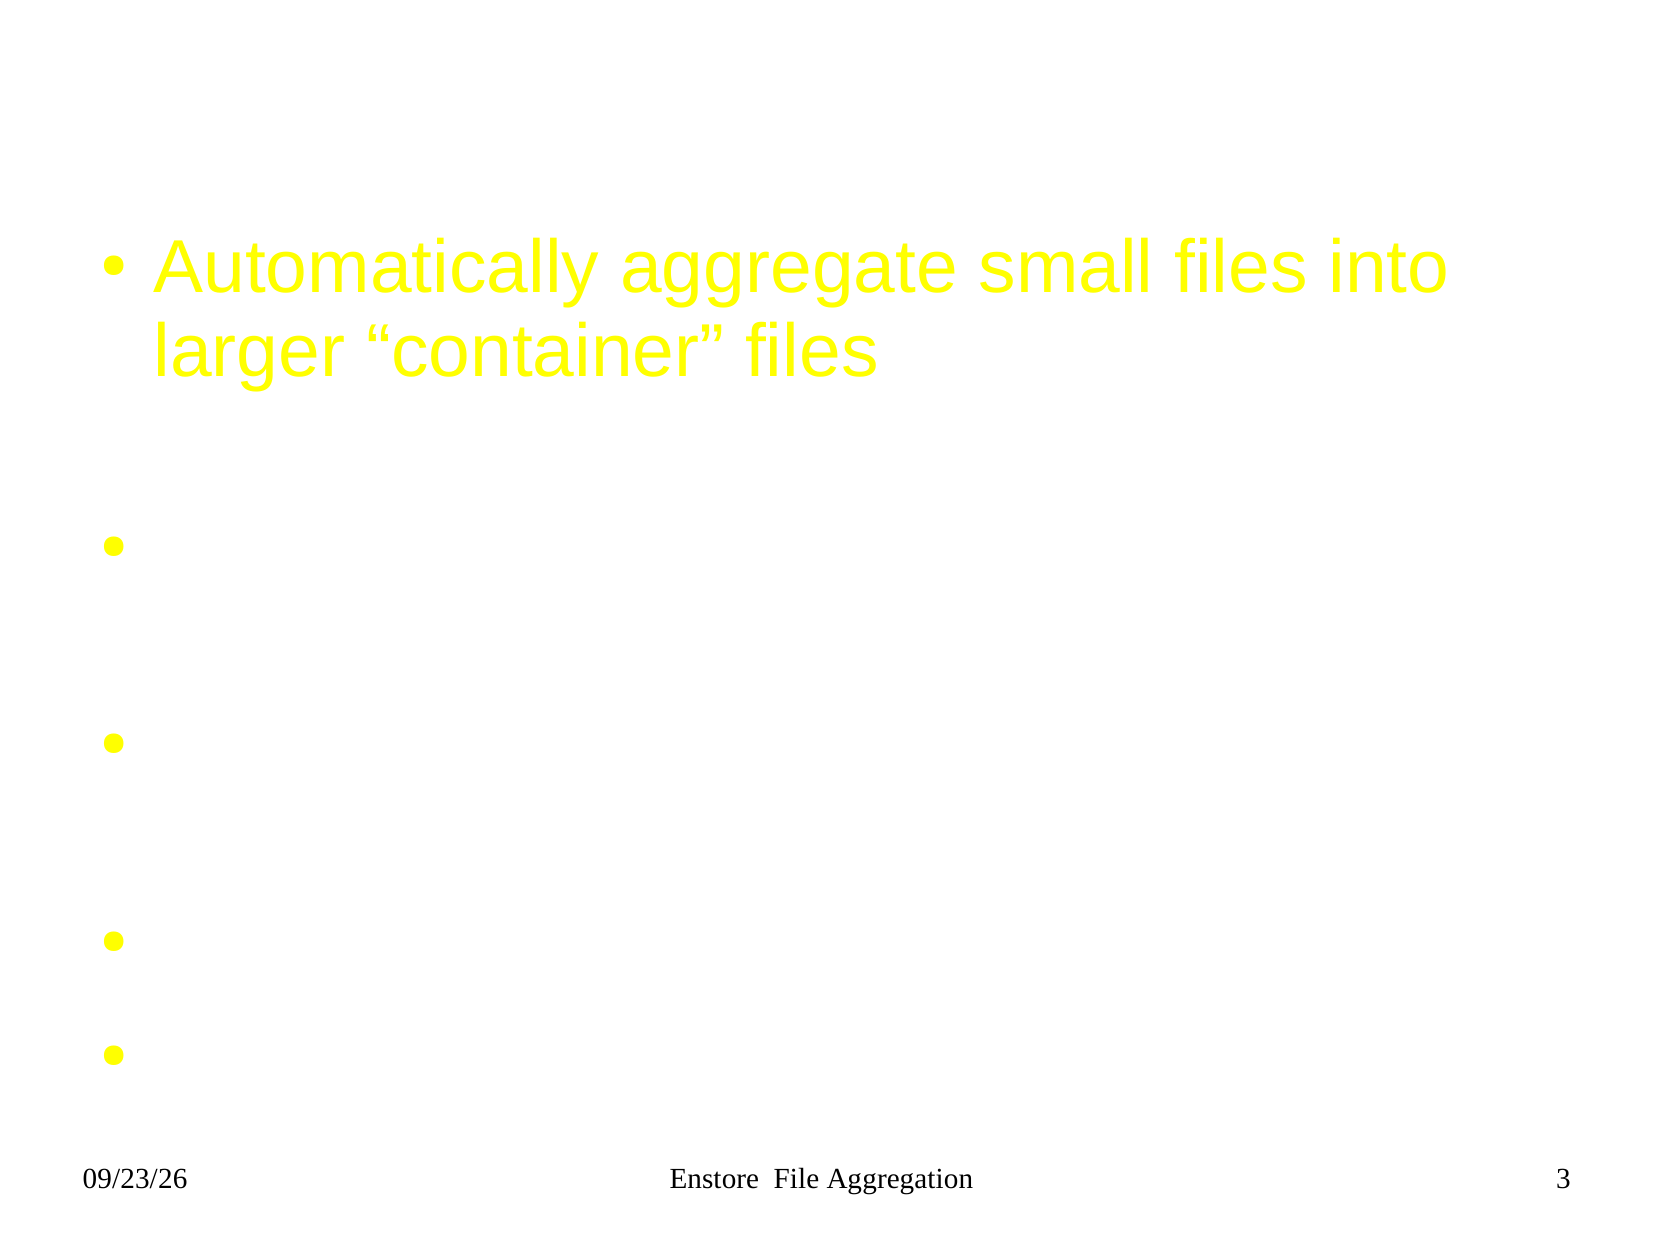

# Project Goals
Automatically aggregate small files into 	larger “container” files, with configurable definitions of “small” and “larger.”
Transparently aggregate user's files through existing enstore interface (encp)
Assume custodial ownership while staged to disk awaiting aggregation
Preserve end-to-end check-summing
Per customer "small file" policies
Enstore File Aggregation
3